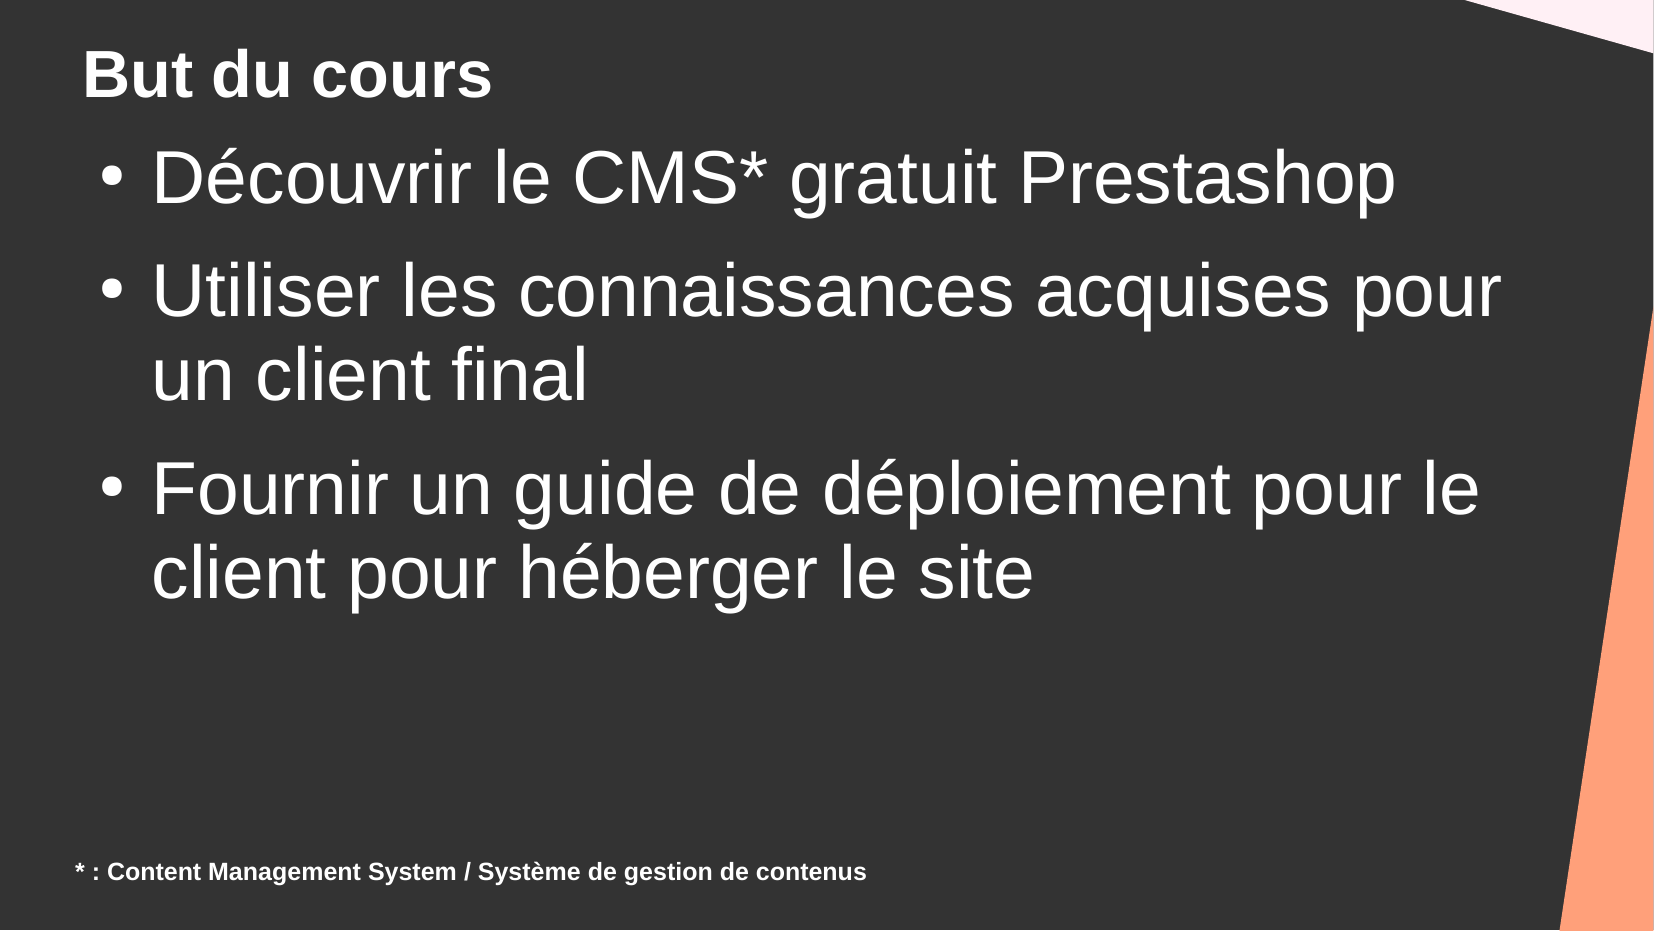

# But du cours
Découvrir le CMS* gratuit Prestashop
Utiliser les connaissances acquises pour un client final
Fournir un guide de déploiement pour le client pour héberger le site
* : Content Management System / Système de gestion de contenus